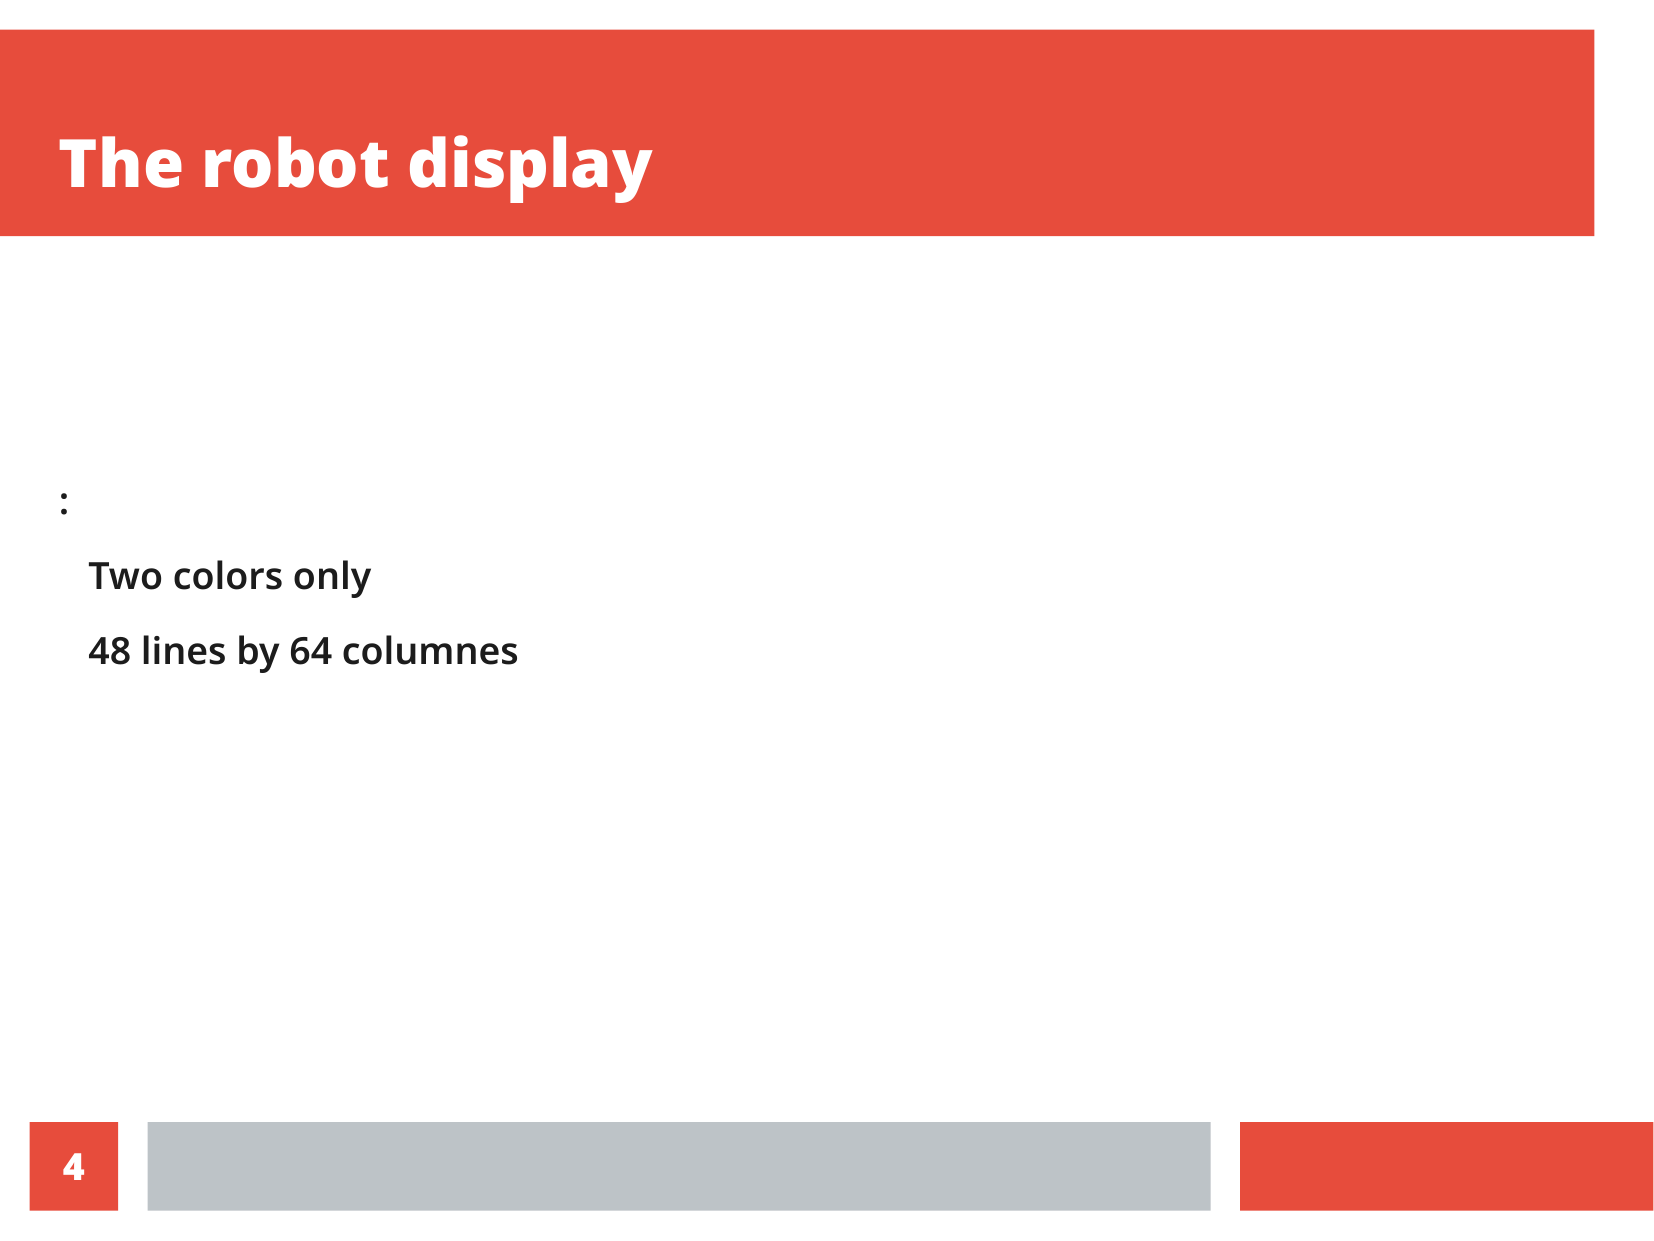

# The robot display
:
 Two colors only
 48 lines by 64 columnes
4